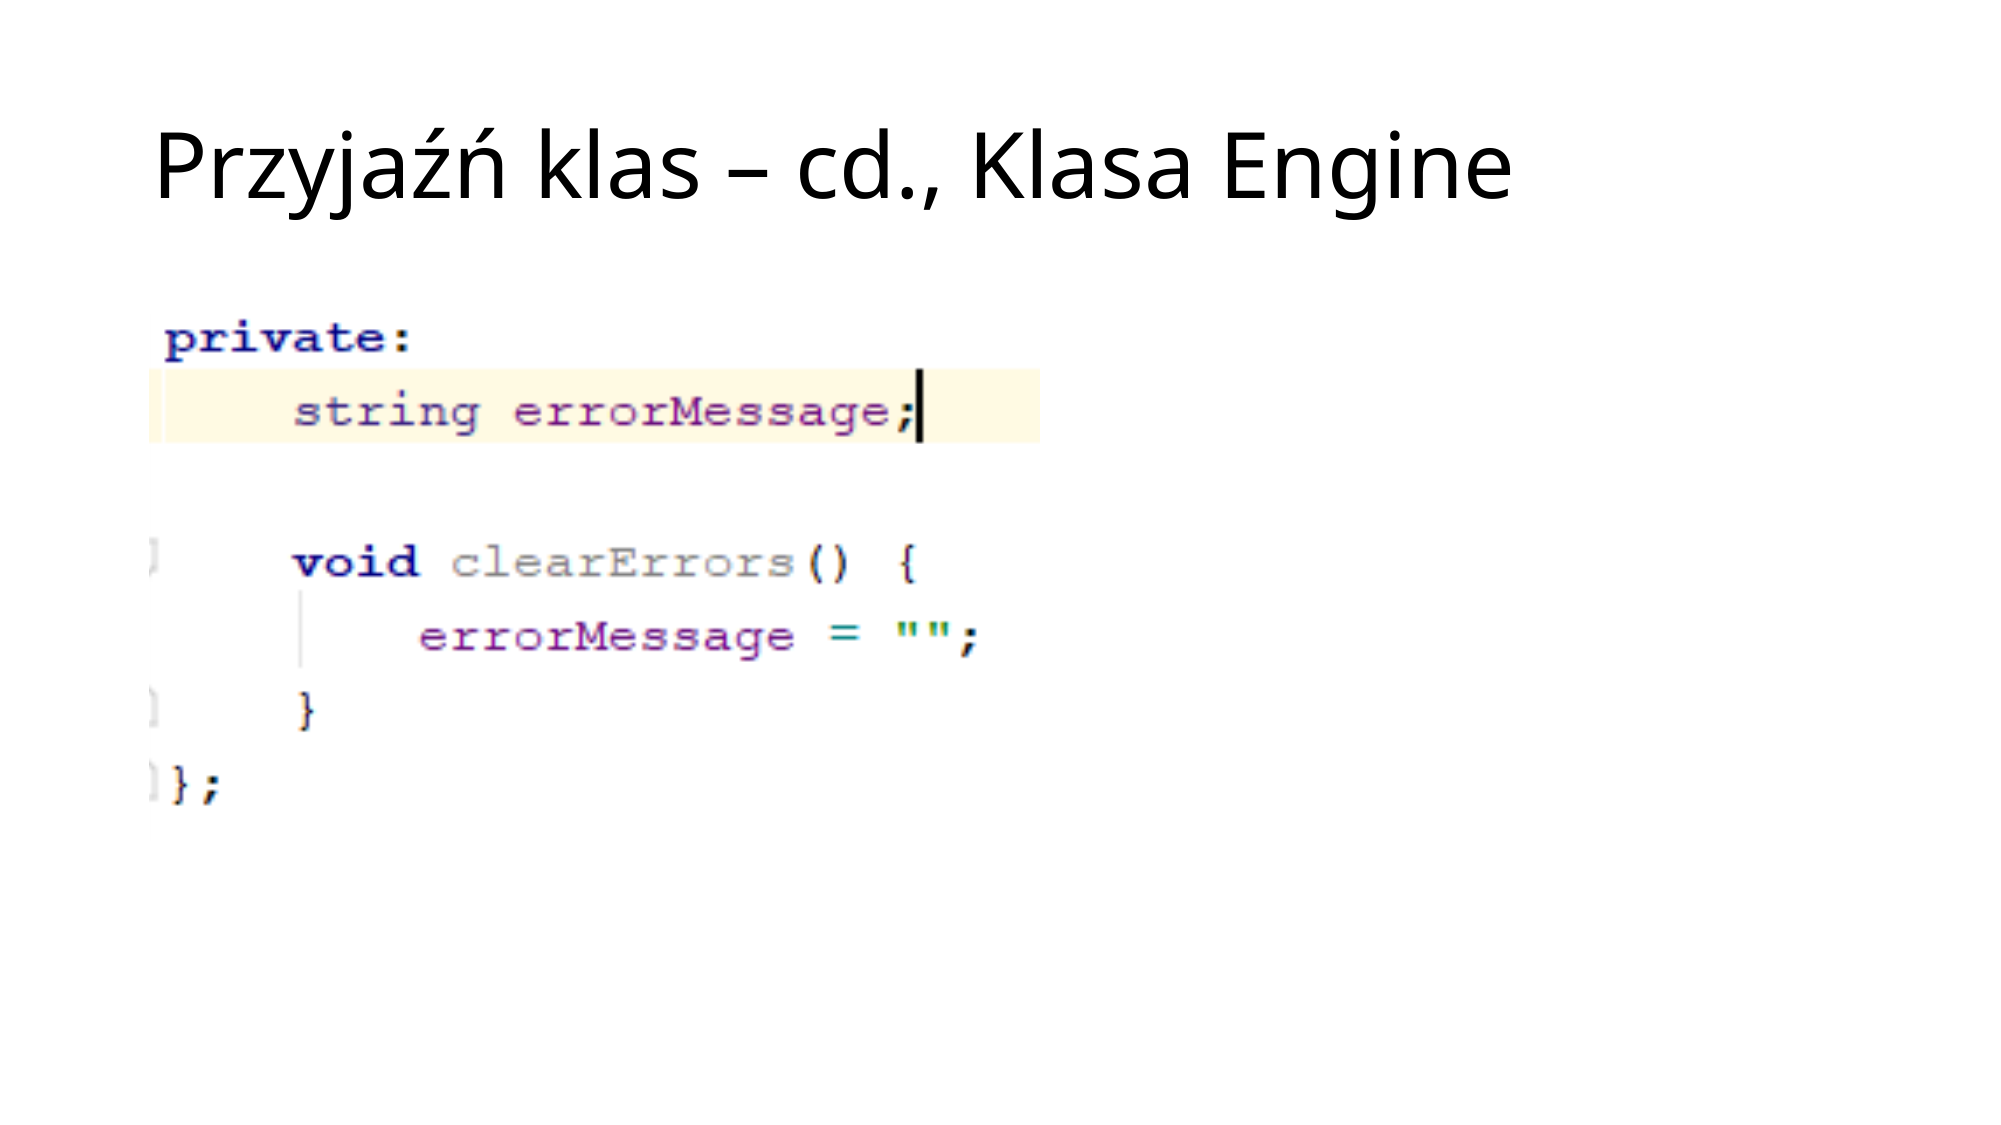

# Przyjaźń klas – cd., Klasa Engine